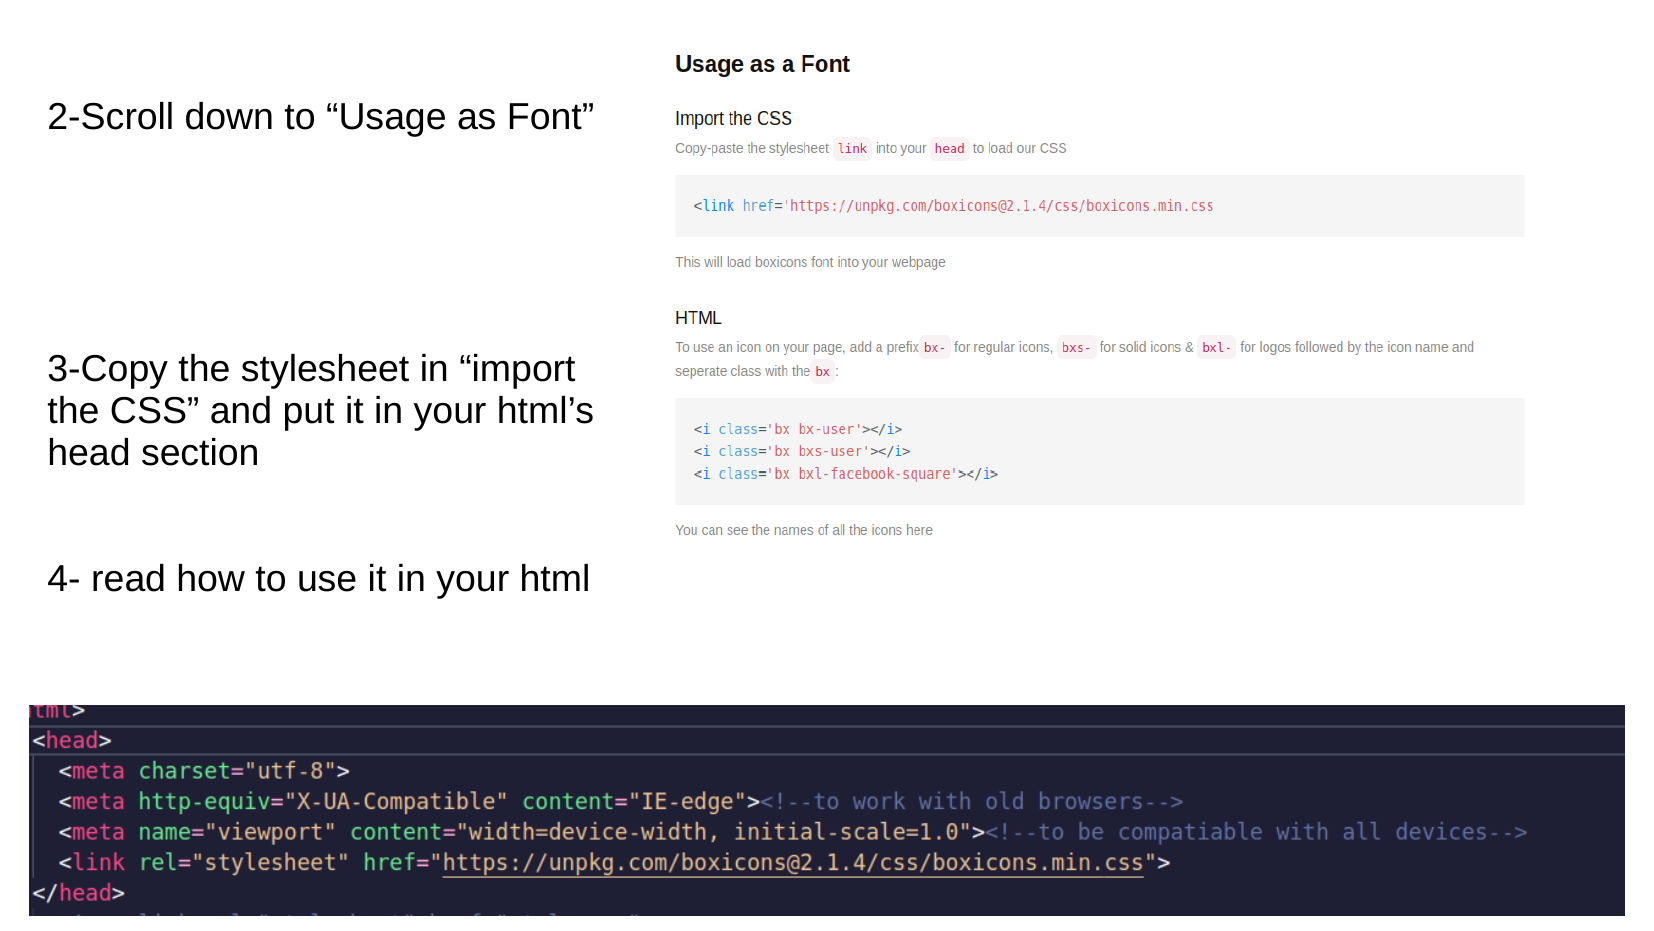

2-Scroll down to “Usage as Font”
3-Copy the stylesheet in “import the CSS” and put it in your html’s head section
4- read how to use it in your html